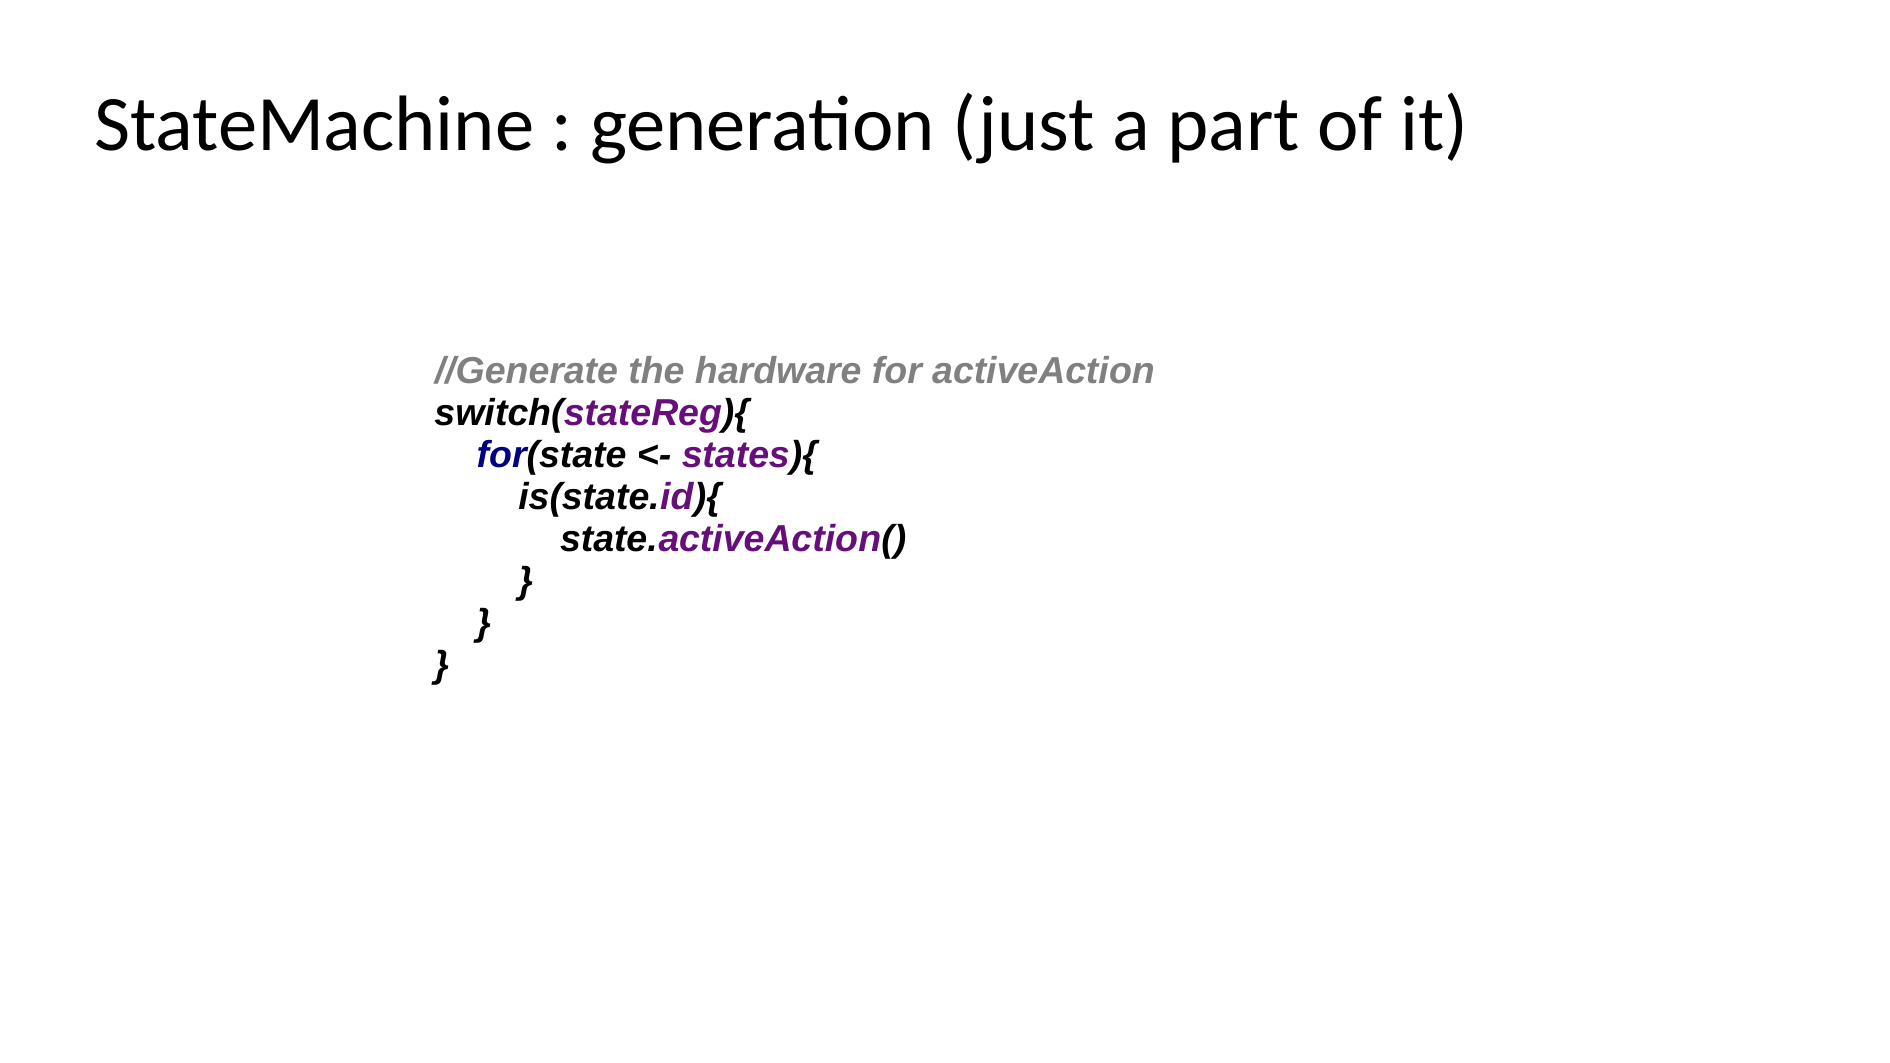

# StateMachine : generation (just a part of it)
 //Generate the hardware for activeAction
 switch(stateReg){
 for(state <- states){
 is(state.id){
 state.activeAction()
 }
 }
 }